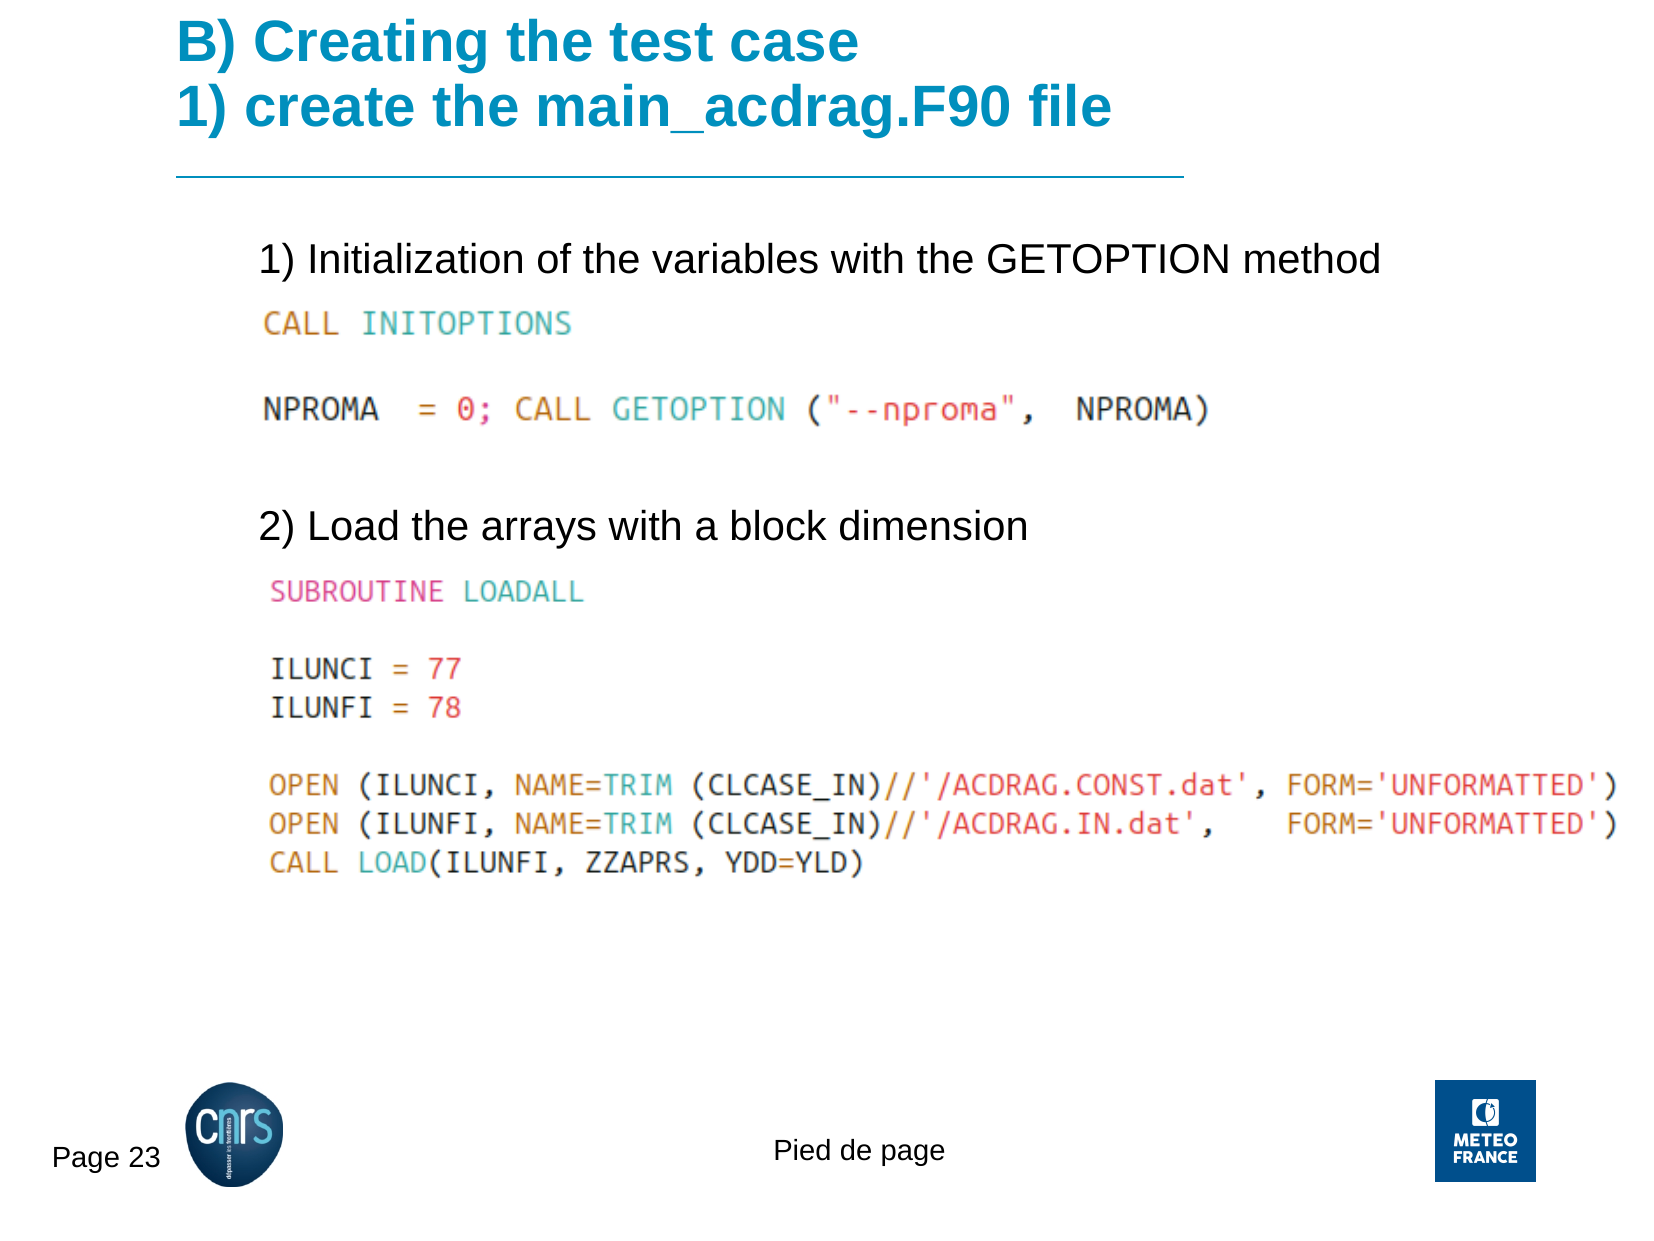

# B) Creating the test case 1) create the main_acdrag.F90 file
1) Initialization of the variables with the GETOPTION method
2) Load the arrays with a block dimension
Pied de page
23